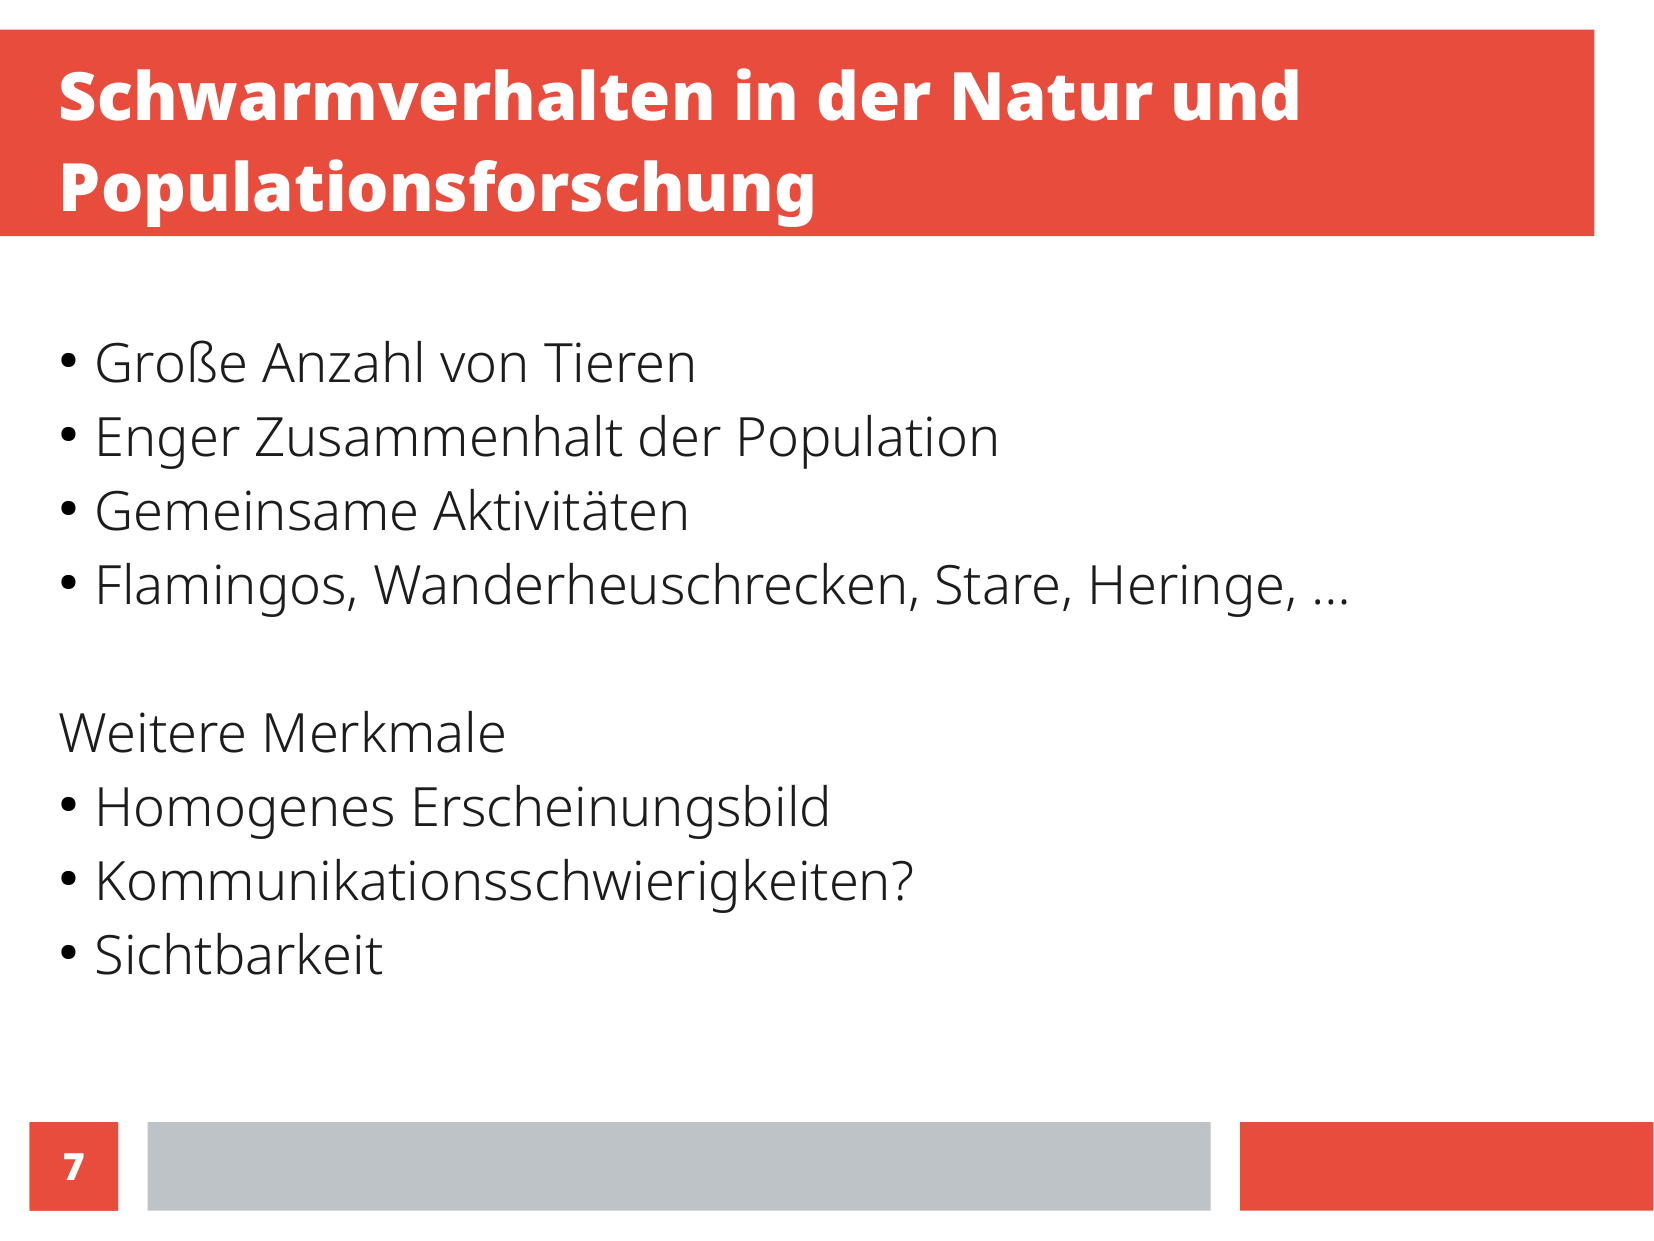

# Schwarmverhalten in der Natur und Populationsforschung
Große Anzahl von Tieren
Enger Zusammenhalt der Population
Gemeinsame Aktivitäten
Flamingos, Wanderheuschrecken, Stare, Heringe, …
Weitere Merkmale
Homogenes Erscheinungsbild
Kommunikationsschwierigkeiten?
Sichtbarkeit
7